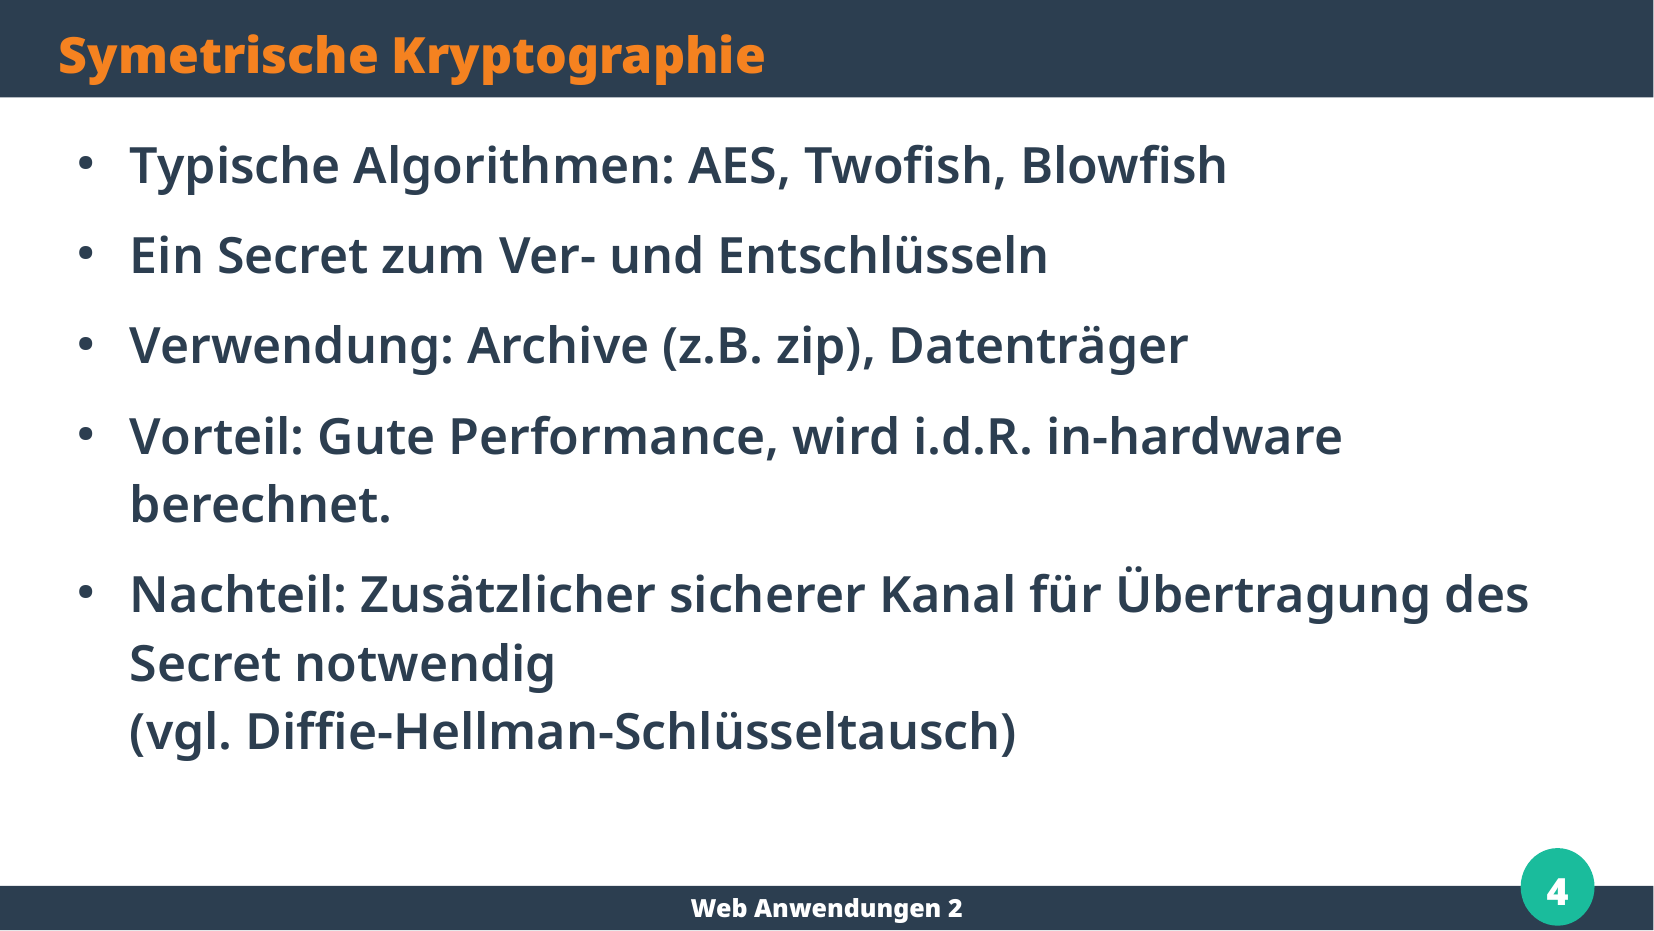

# Symetrische Kryptographie
Typische Algorithmen: AES, Twofish, Blowfish
Ein Secret zum Ver- und Entschlüsseln
Verwendung: Archive (z.B. zip), Datenträger
Vorteil: Gute Performance, wird i.d.R. in-hardware berechnet.
Nachteil: Zusätzlicher sicherer Kanal für Übertragung des Secret notwendig
(vgl. Diffie-Hellman-Schlüsseltausch)
4